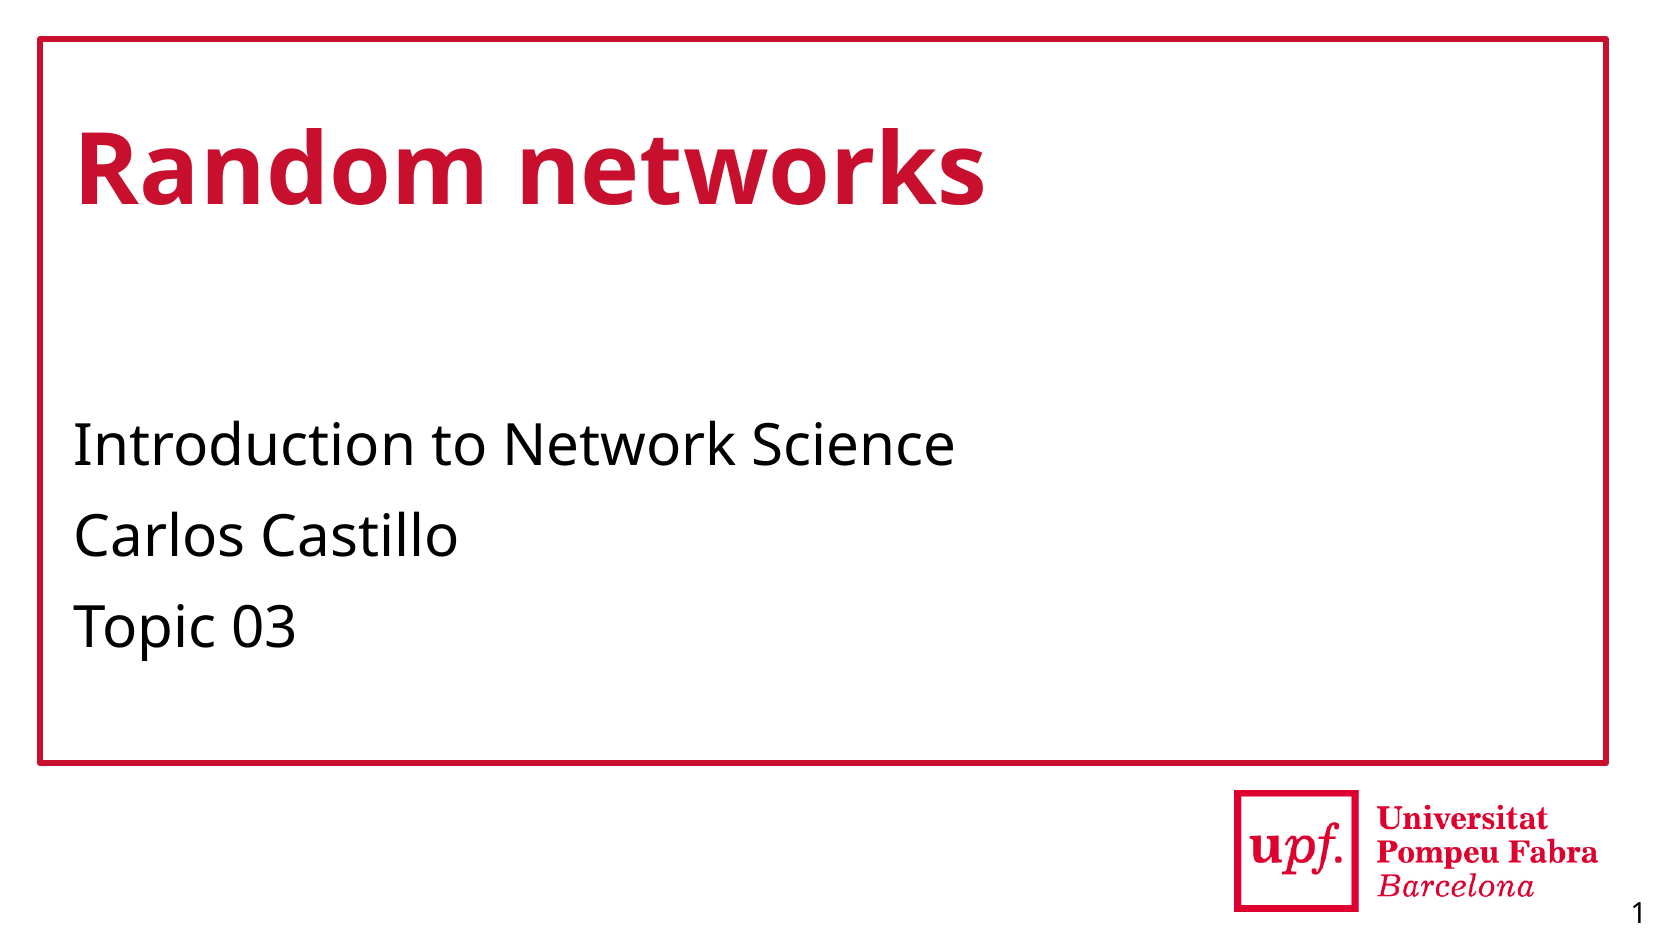

Random networks
Introduction to Network Science
Carlos Castillo
Topic 03
1